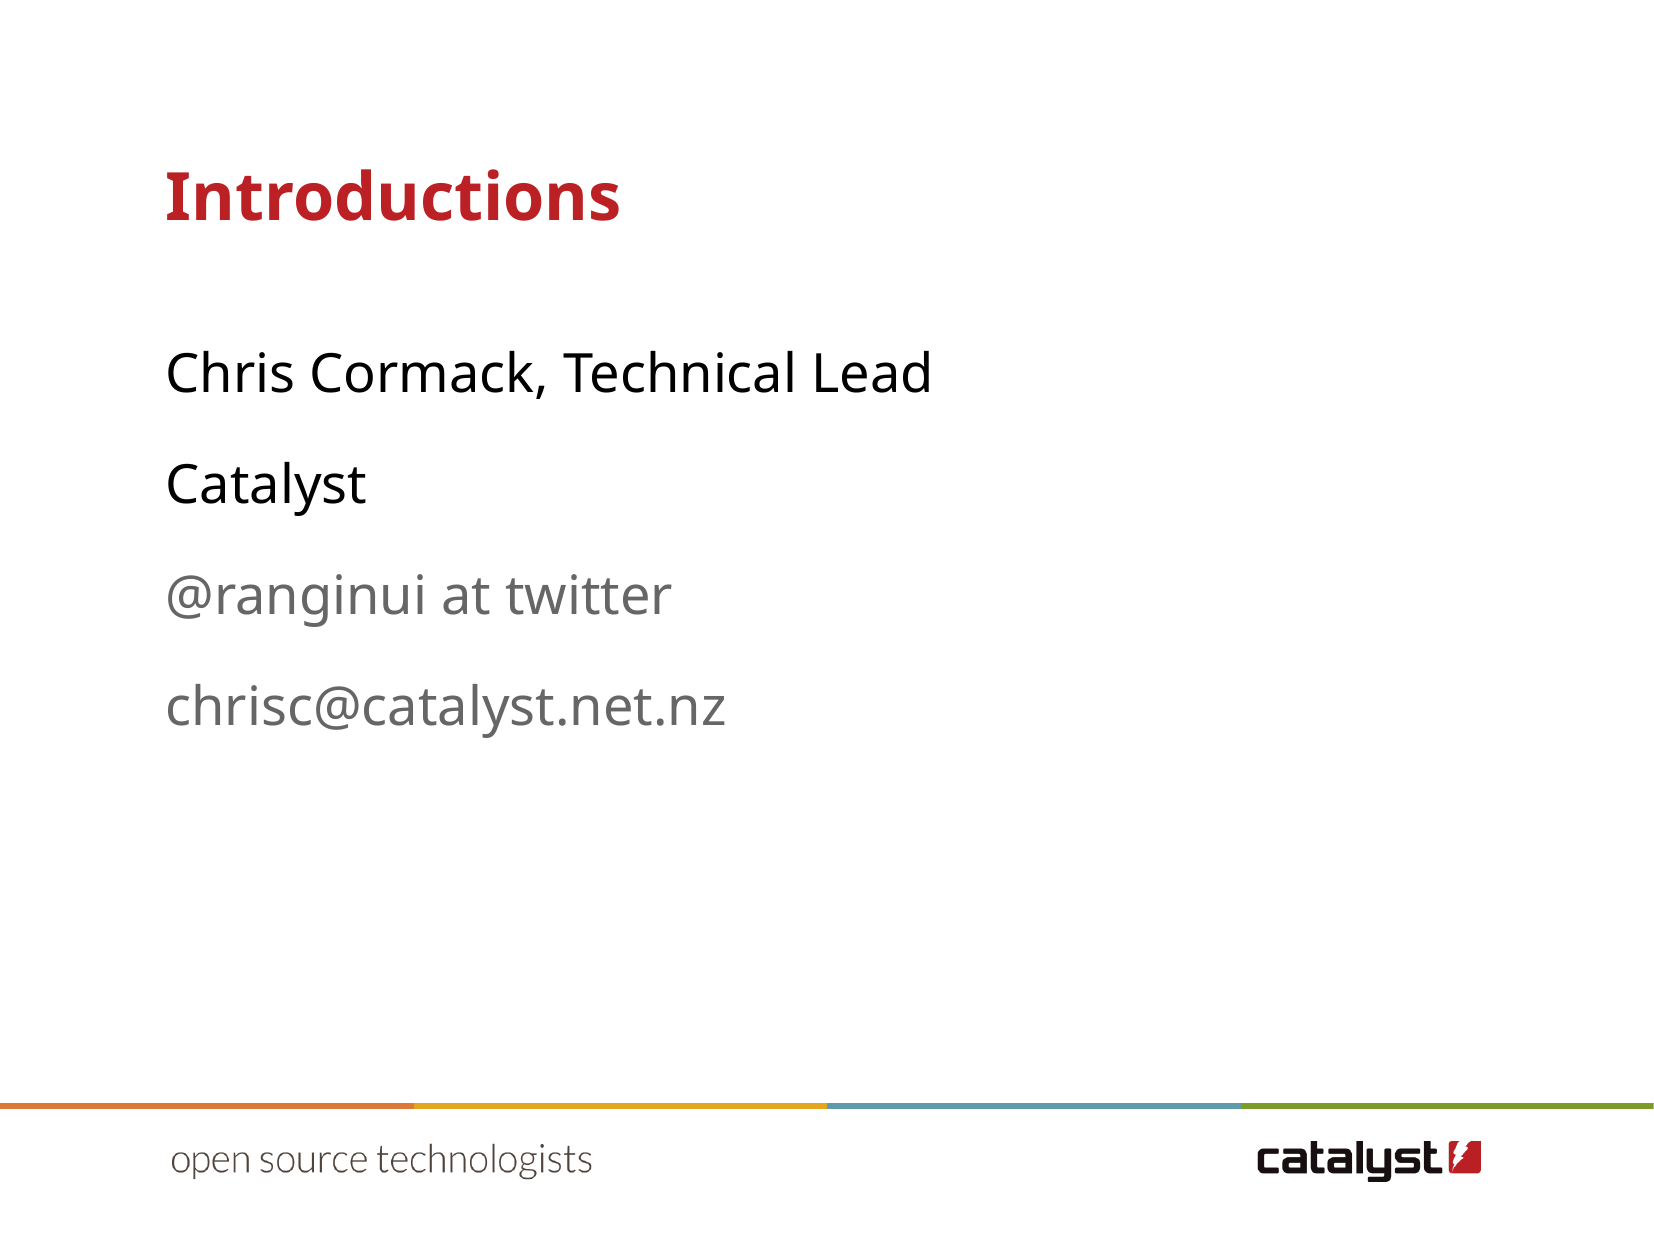

# Introductions
Chris Cormack, Technical Lead
Catalyst
@ranginui at twitter
chrisc@catalyst.net.nz